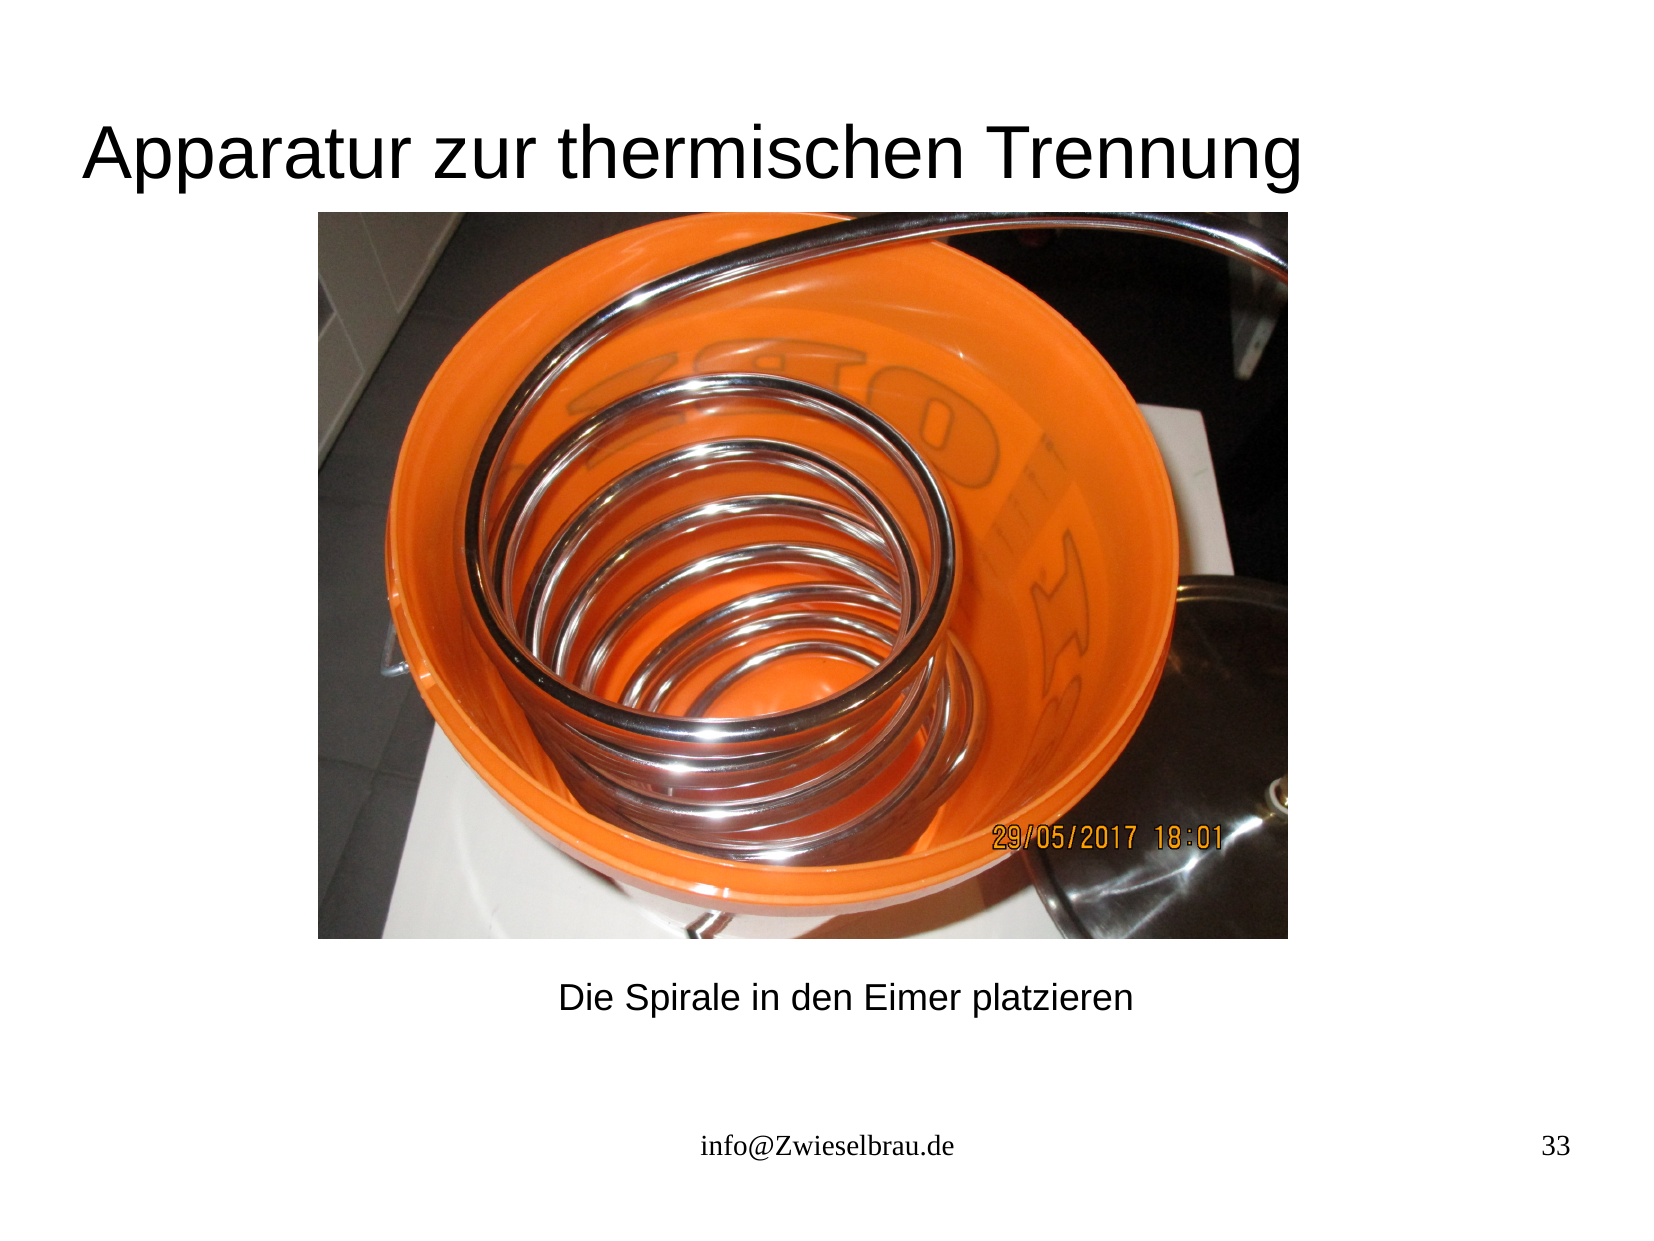

# Apparatur zur thermischen Trennung
Die Spirale in den Eimer platzieren
info@Zwieselbrau.de
33